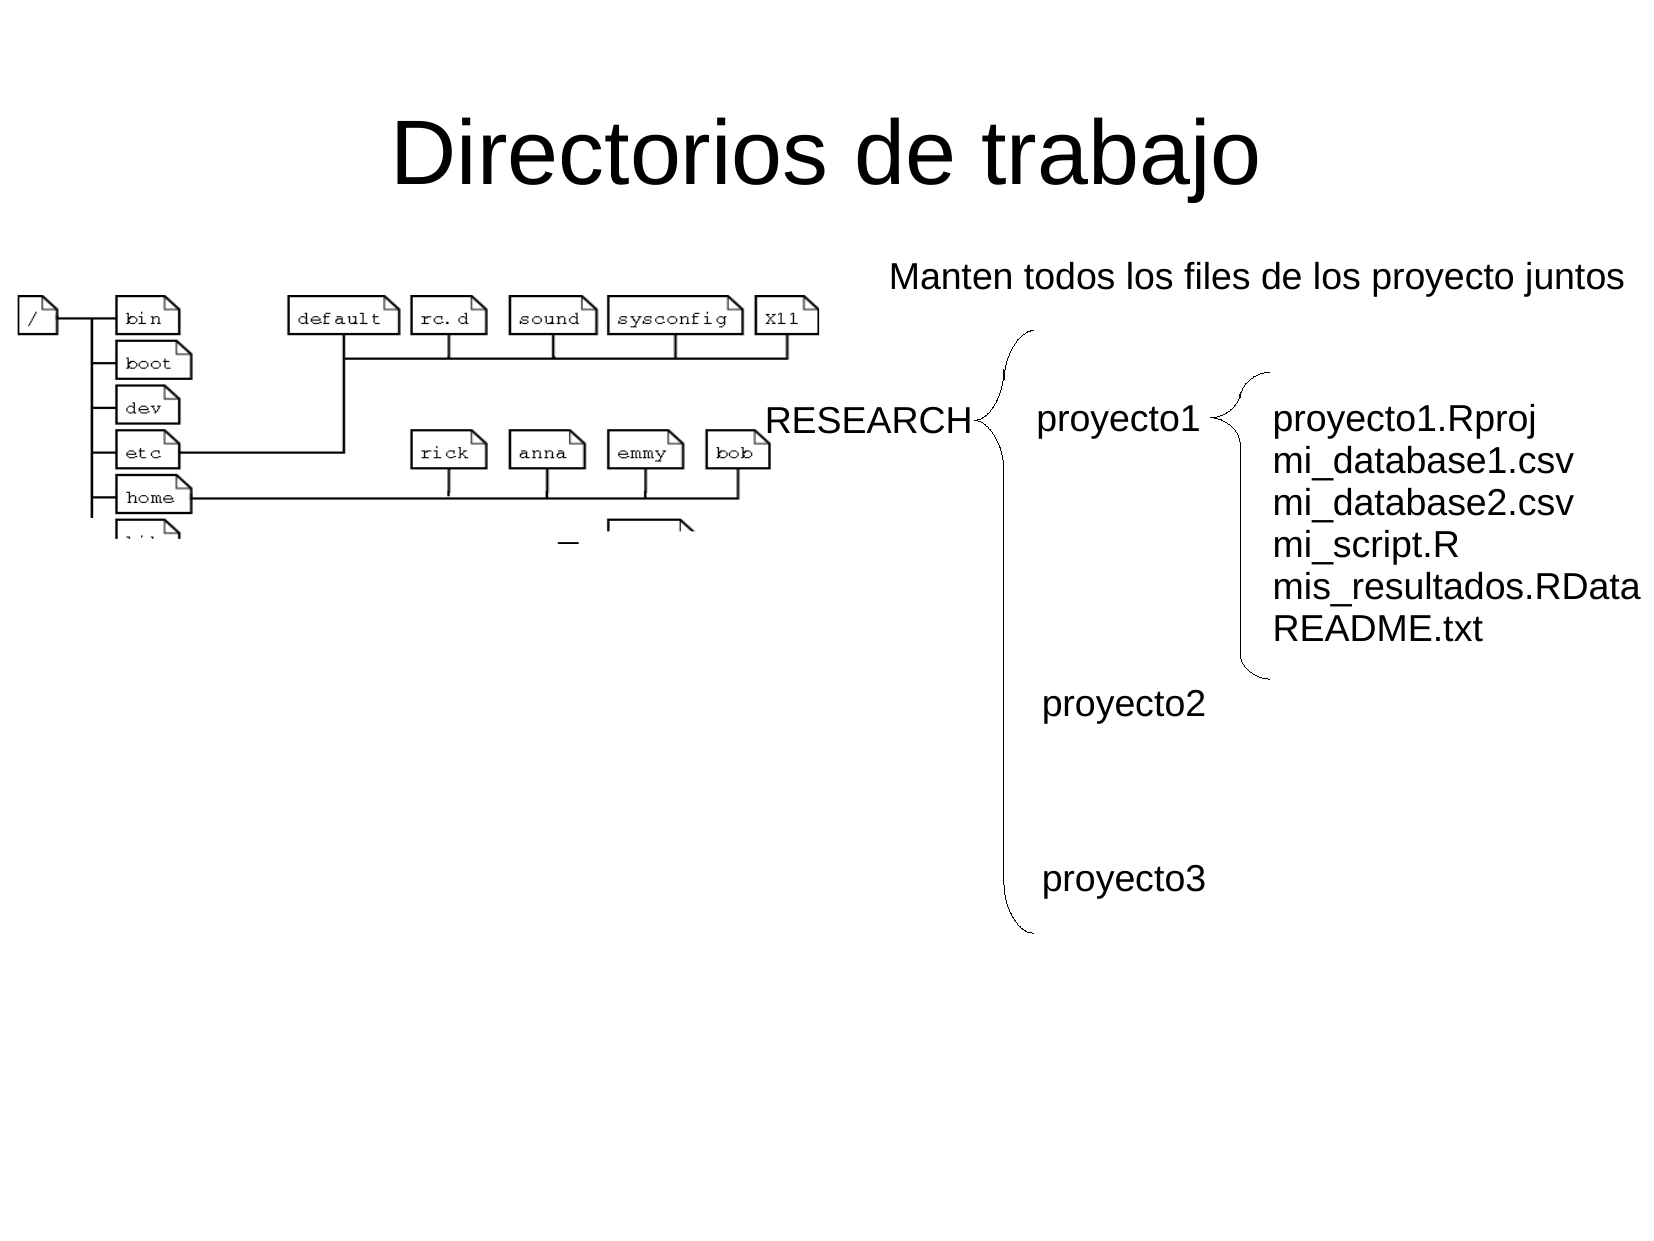

# Directorios de trabajo
Manten todos los files de los proyecto juntos
proyecto1
proyecto1.Rproj
mi_database1.csv
mi_database2.csv
mi_script.R
mis_resultados.RData
README.txt
RESEARCH
proyecto2
proyecto3